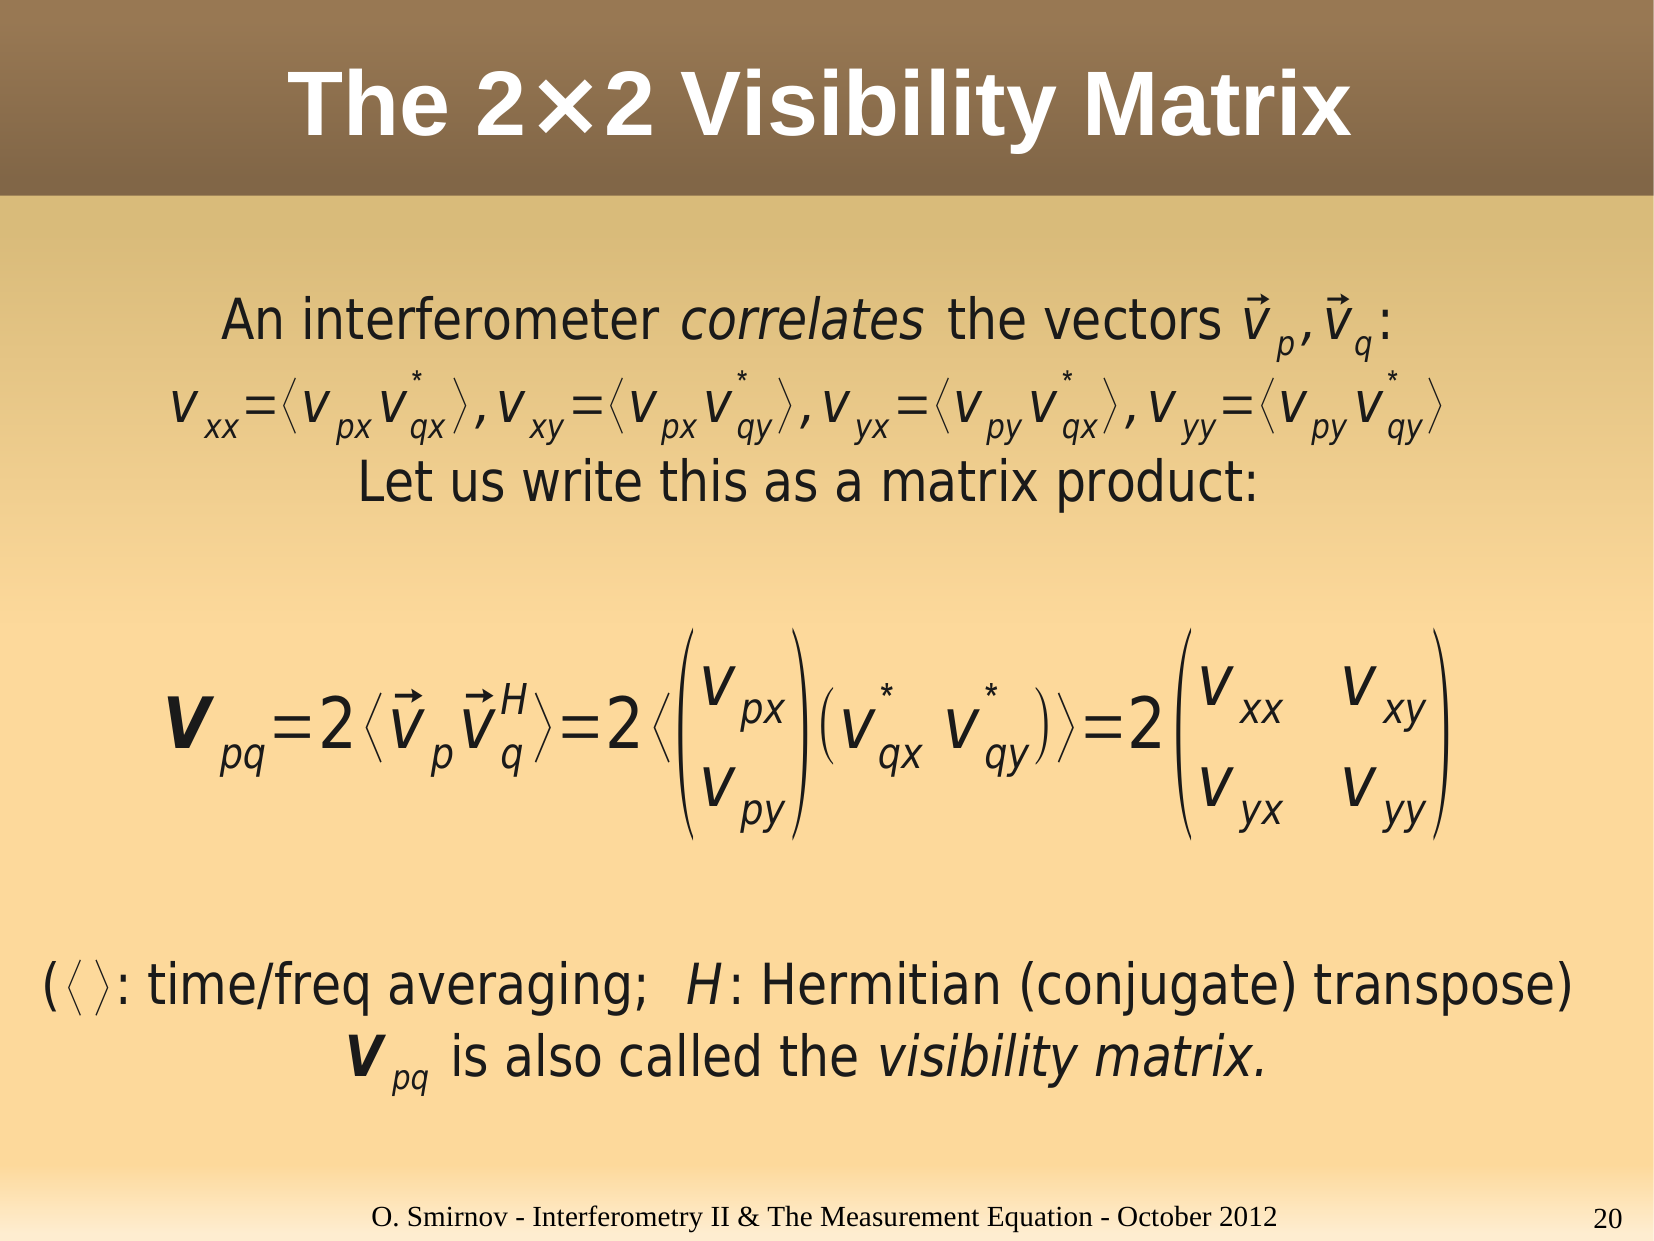

# The 2×2 Visibility Matrix
O. Smirnov - Interferometry II & The Measurement Equation - October 2012
20